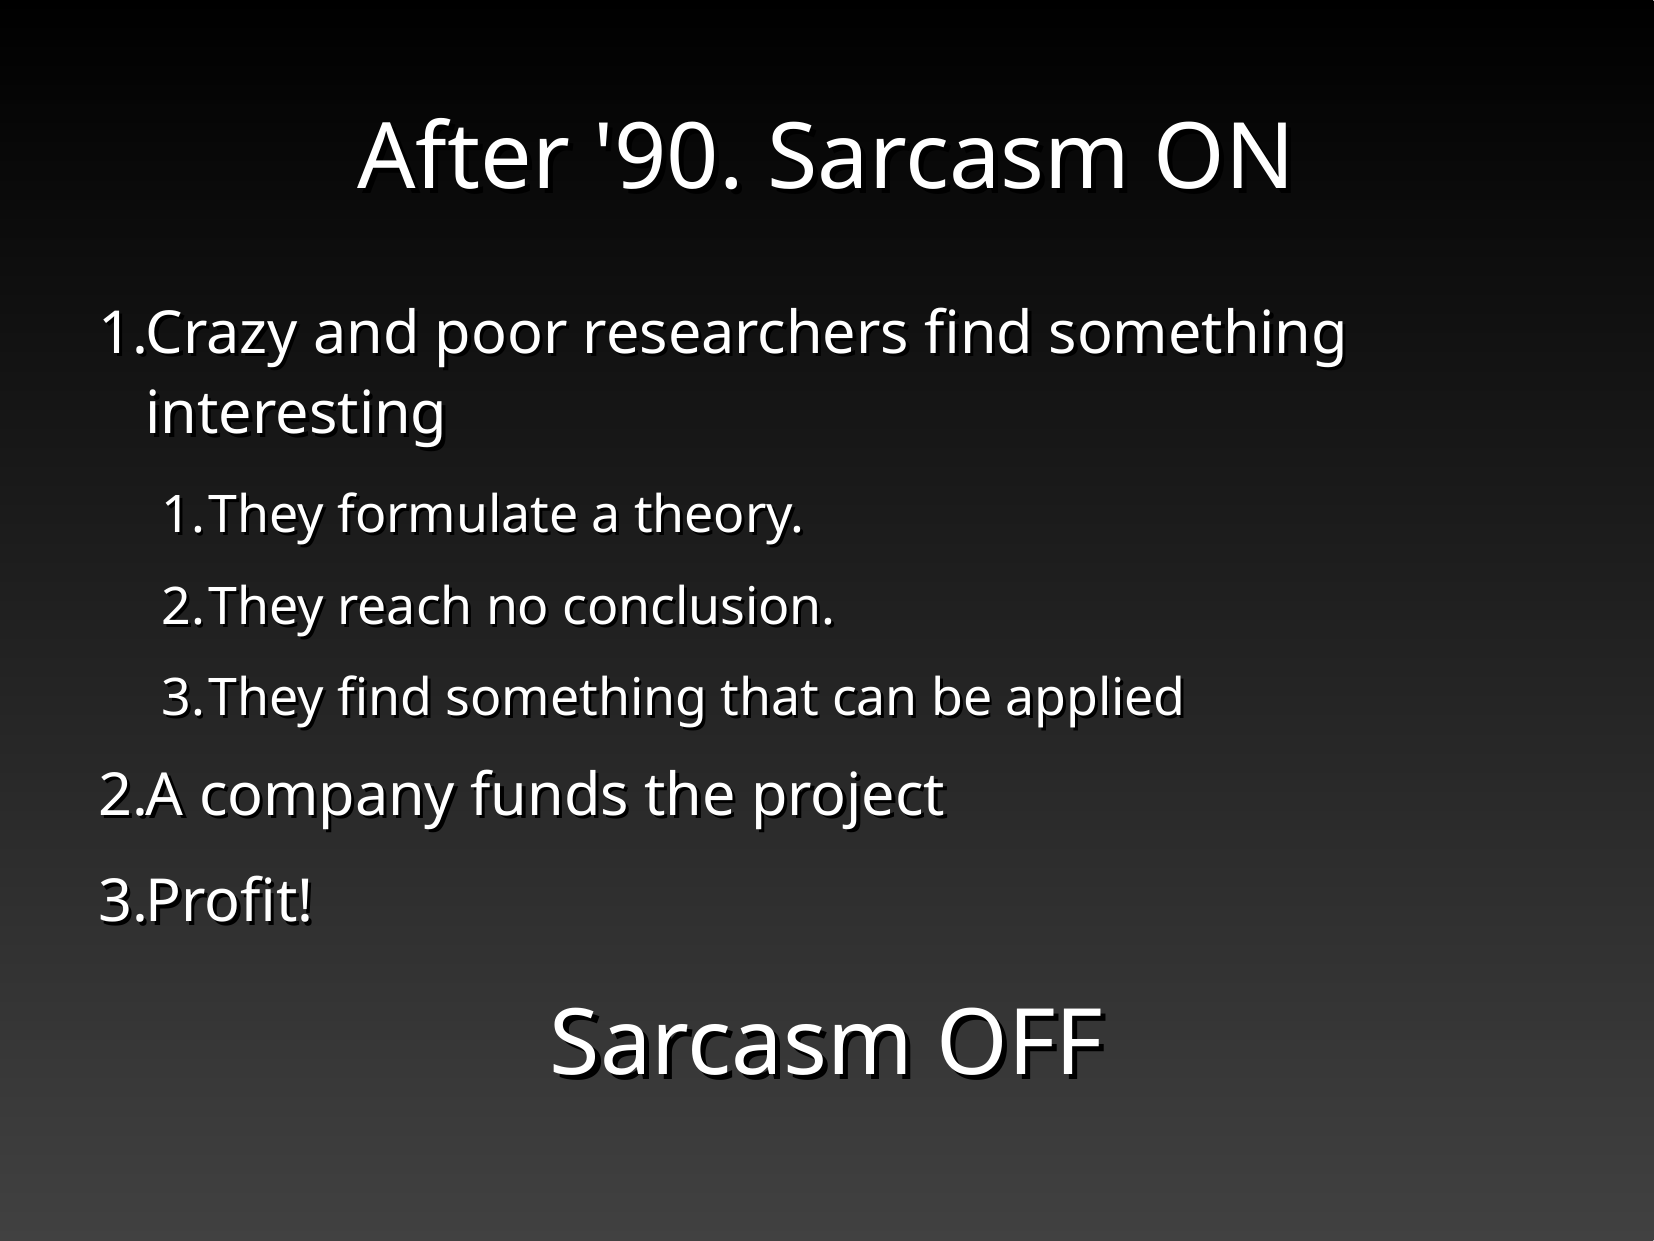

# After '90. Sarcasm ON
Crazy and poor researchers find something interesting
They formulate a theory.
They reach no conclusion.
They find something that can be applied
A company funds the project
Profit!
Sarcasm OFF